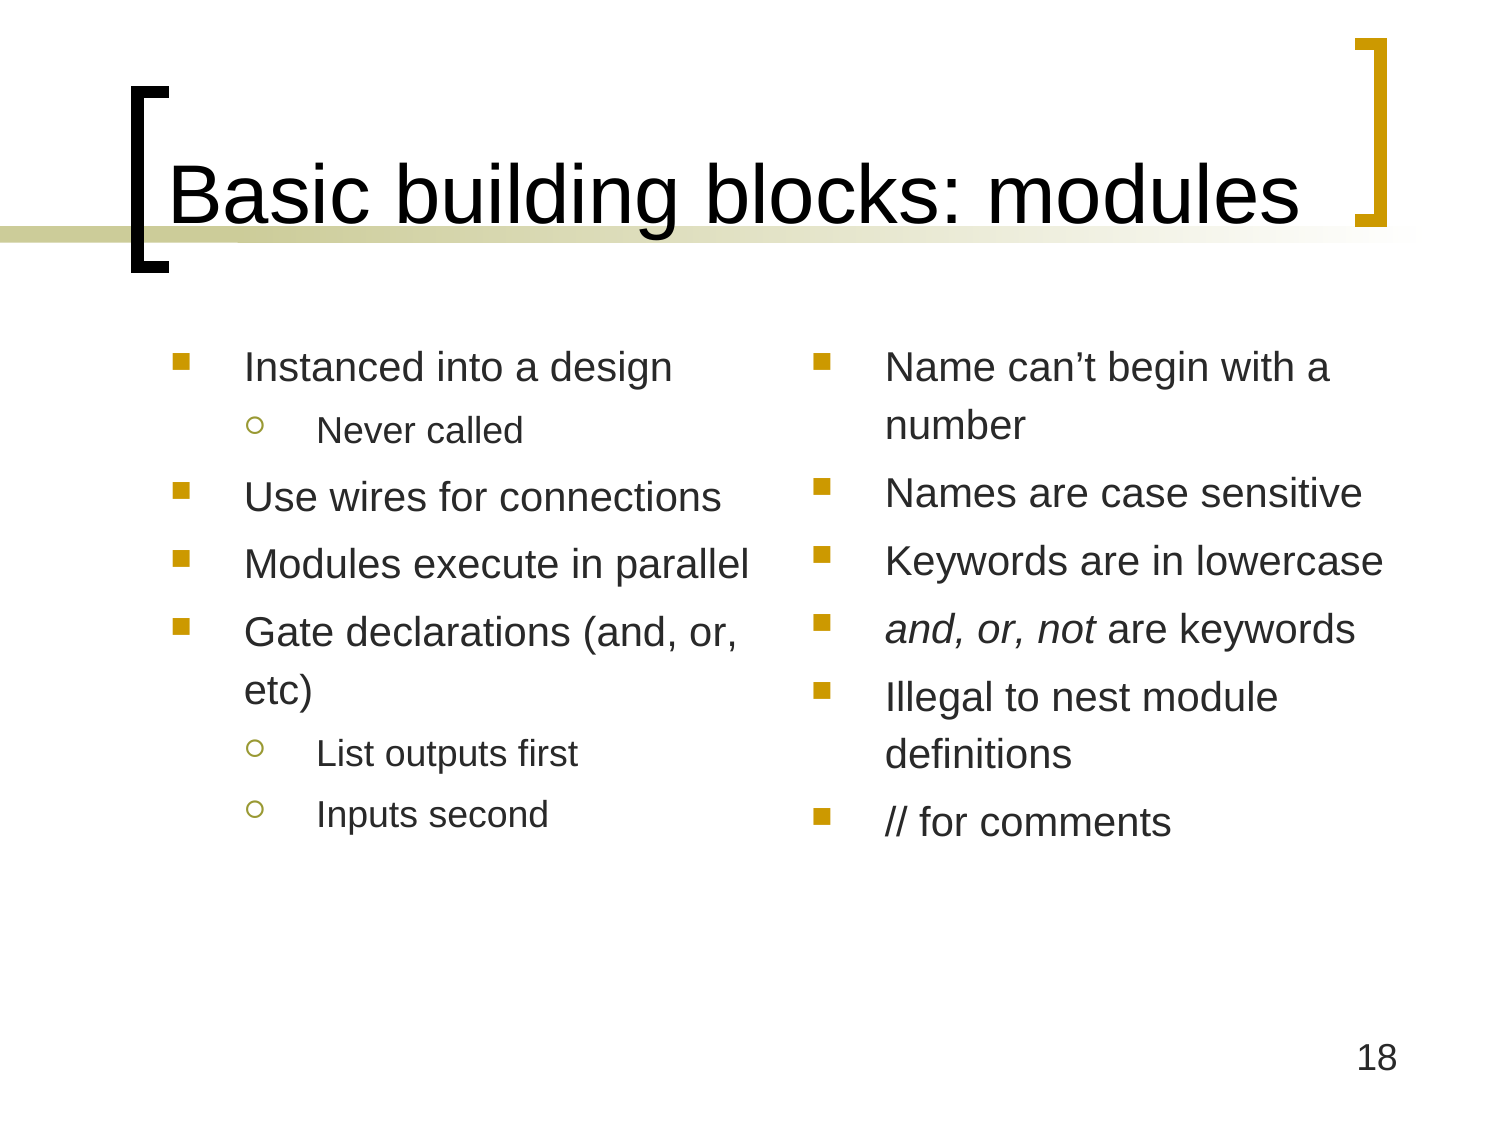

# Basic building blocks: modules
Instanced into a design
Never called
Use wires for connections
Modules execute in parallel
Gate declarations (and, or, etc)
List outputs first
Inputs second
Name can’t begin with a number
Names are case sensitive
Keywords are in lowercase
and, or, not are keywords
Illegal to nest module definitions
// for comments
18